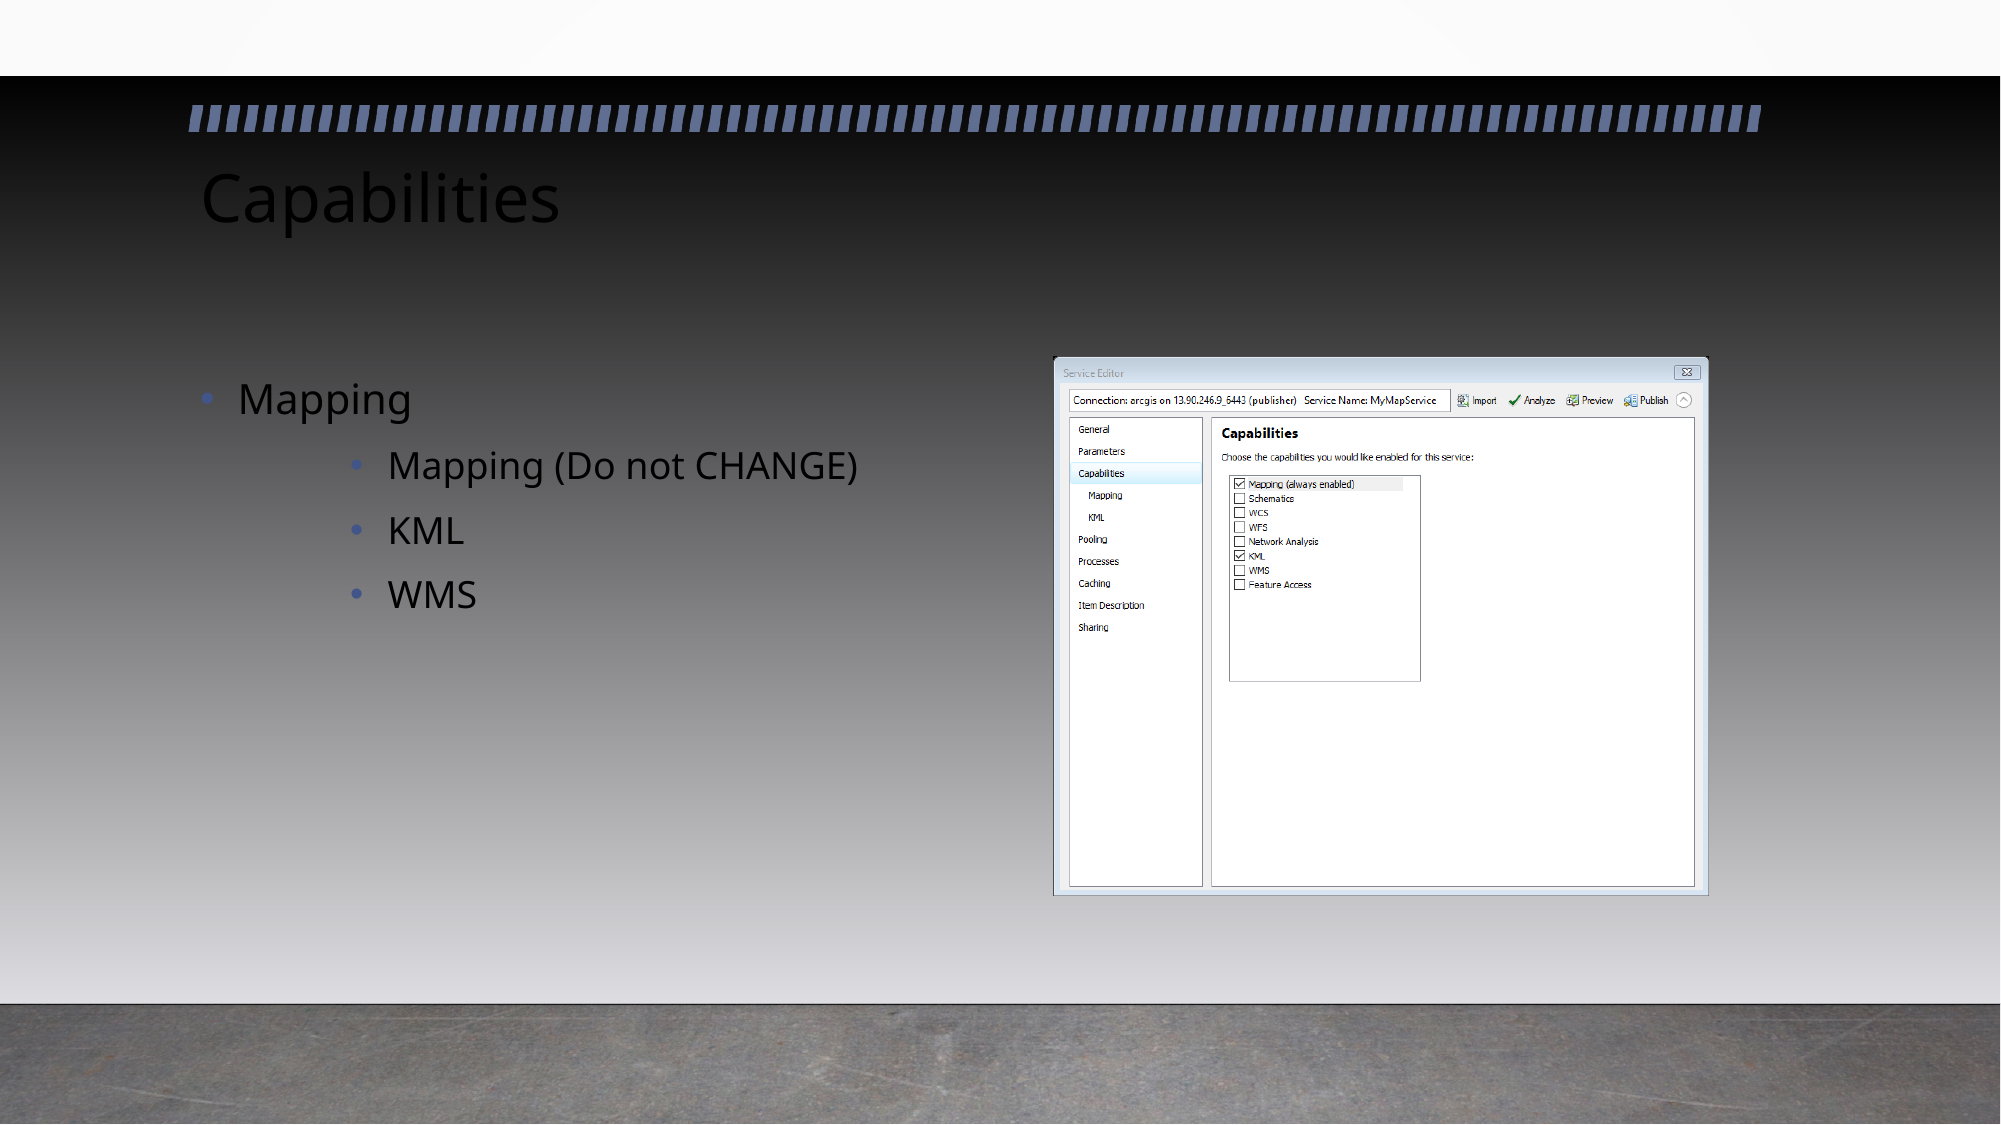

# Capabilities
Mapping
Mapping (Do not CHANGE)
KML
WMS